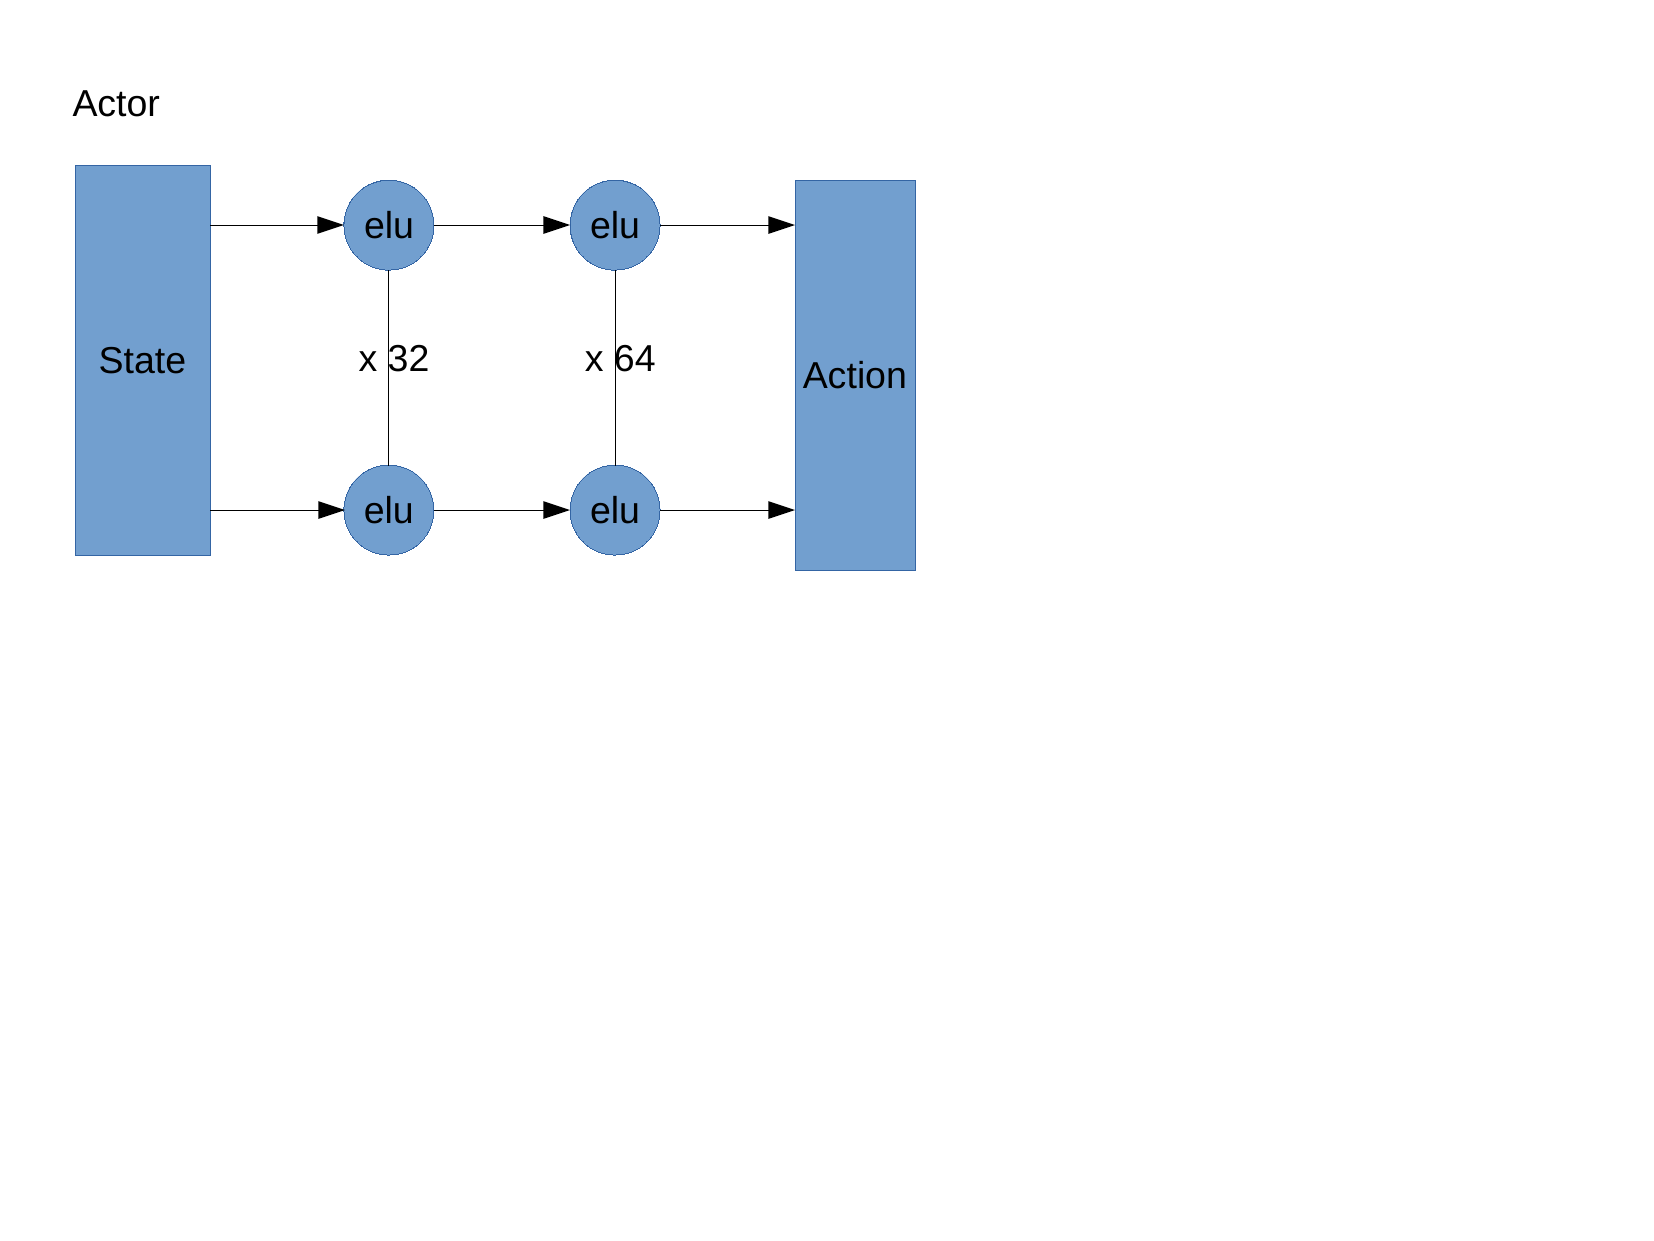

Actor
State
Action
elu
elu
x 32
x 64
elu
elu